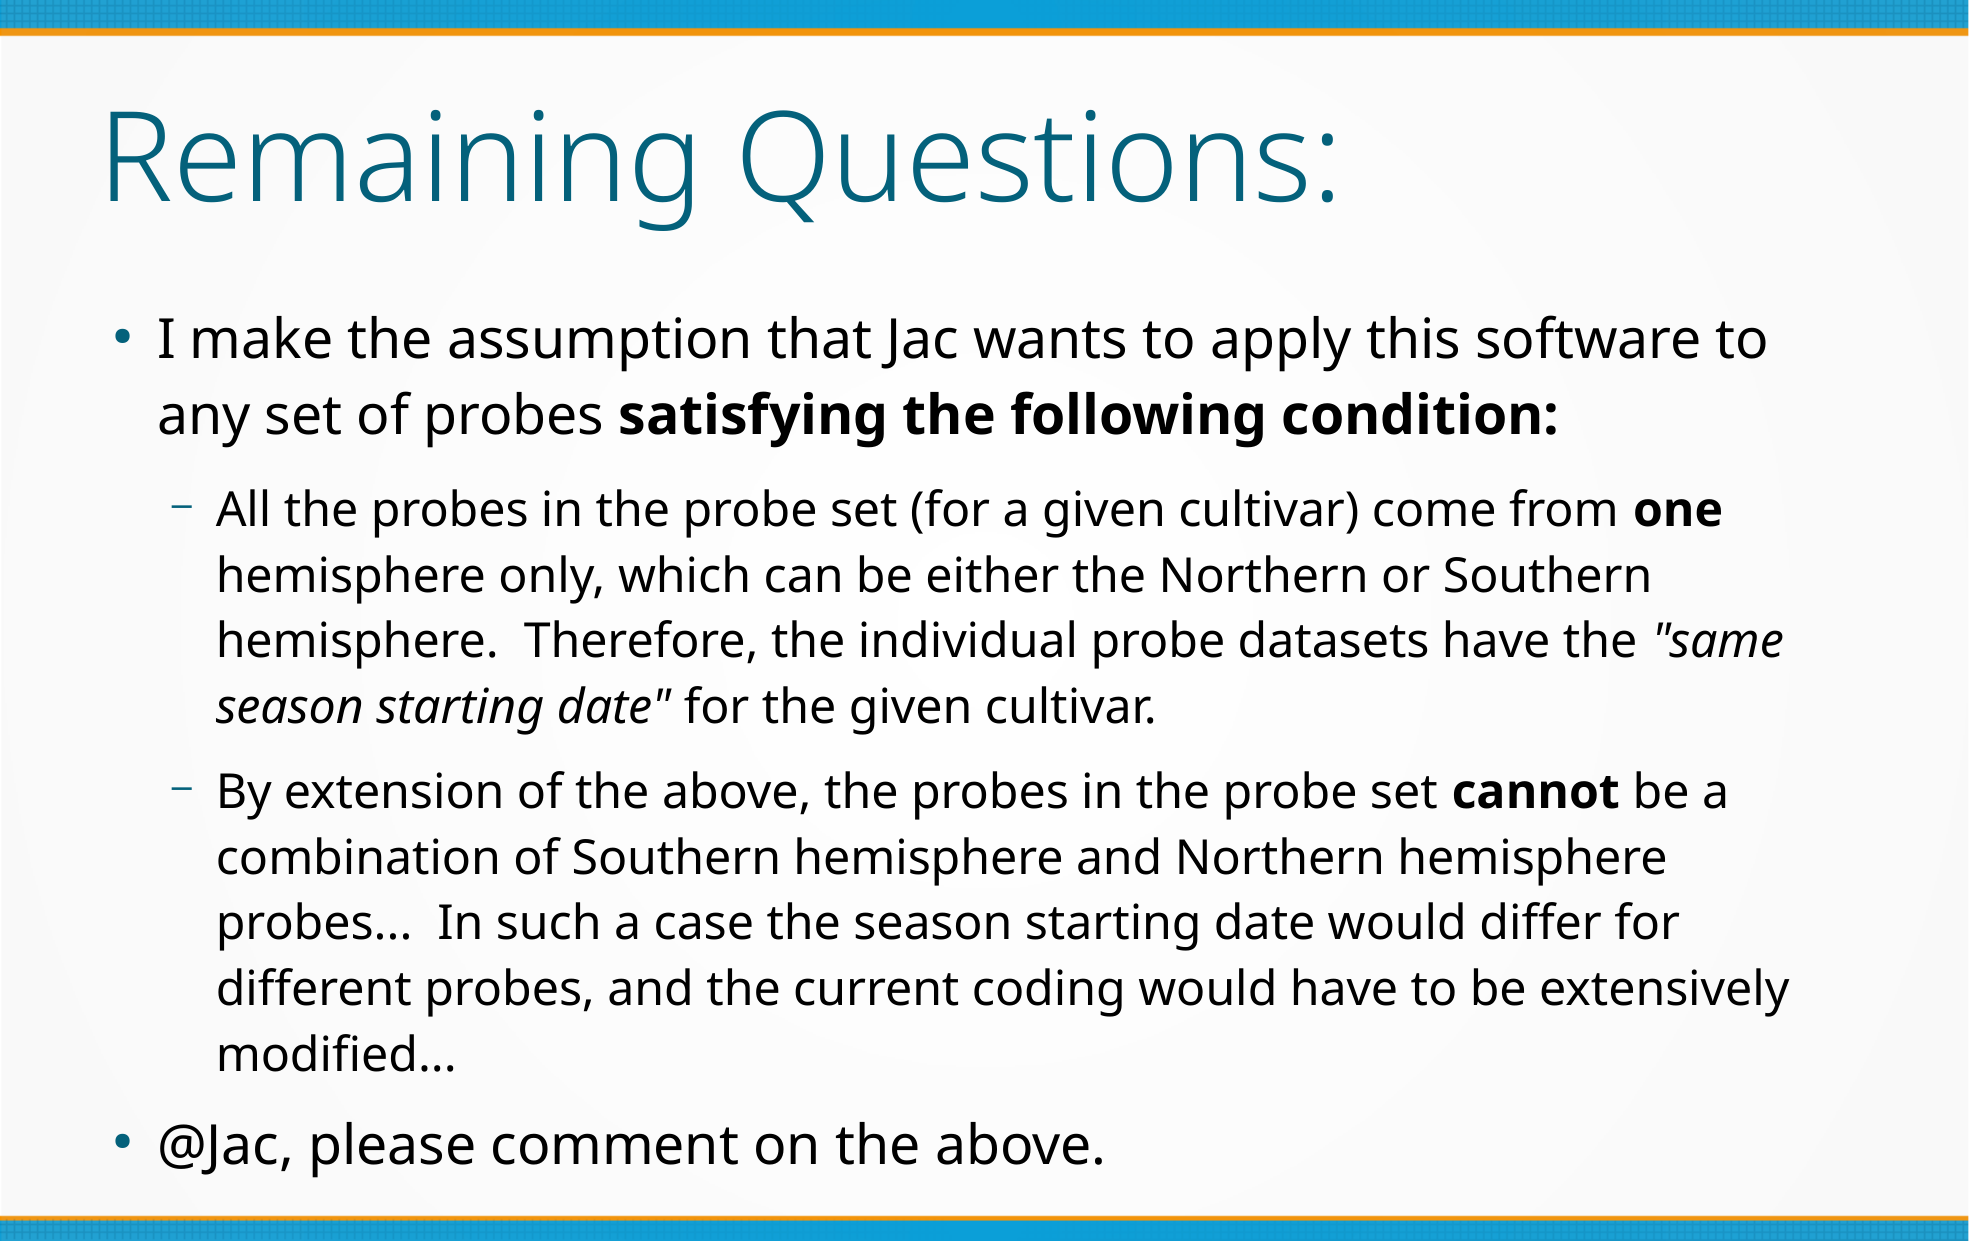

# Remaining Questions:
I make the assumption that Jac wants to apply this software to any set of probes satisfying the following condition:
All the probes in the probe set (for a given cultivar) come from one hemisphere only, which can be either the Northern or Southern hemisphere. Therefore, the individual probe datasets have the "same season starting date" for the given cultivar.
By extension of the above, the probes in the probe set cannot be a combination of Southern hemisphere and Northern hemisphere probes... In such a case the season starting date would differ for different probes, and the current coding would have to be extensively modified...
@Jac, please comment on the above.